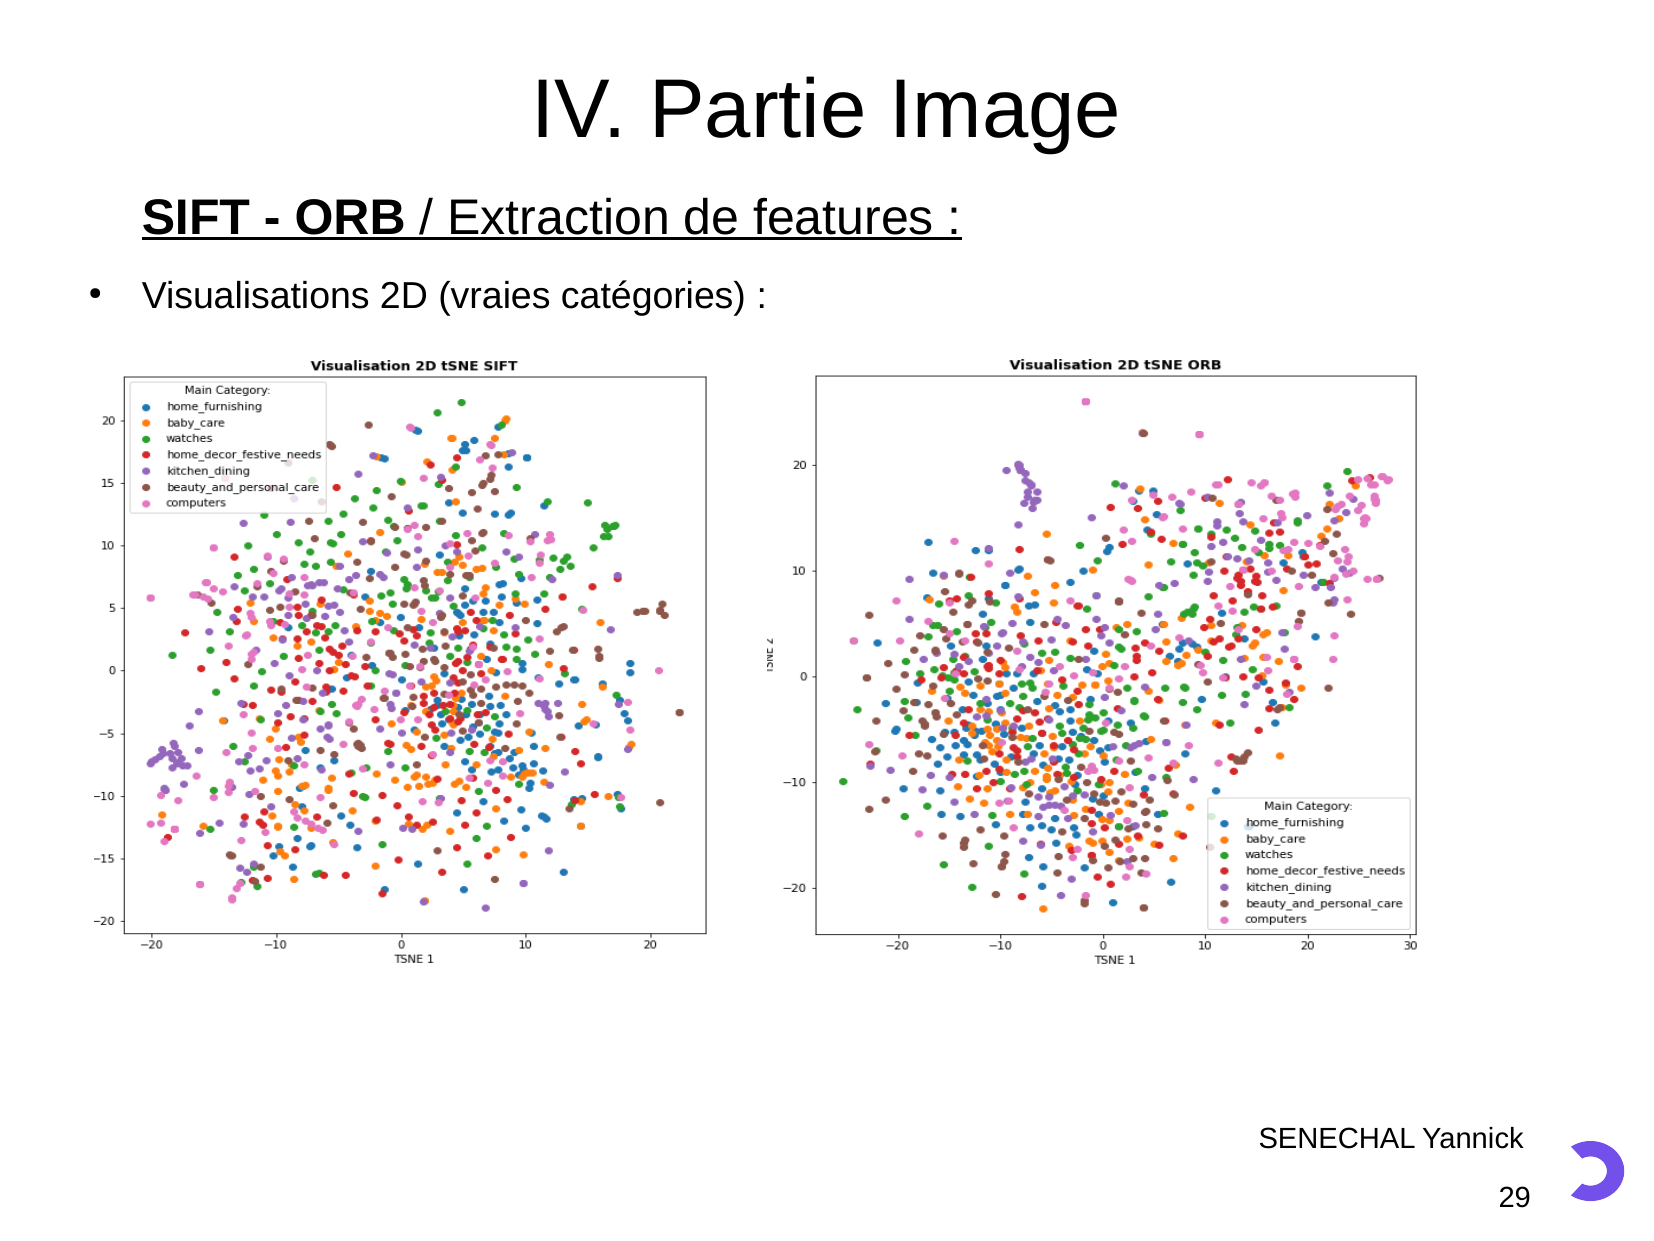

# IV. Partie Image
SIFT - ORB / Extraction de features :
Visualisations 2D (vraies catégories) :
SENECHAL Yannick
29